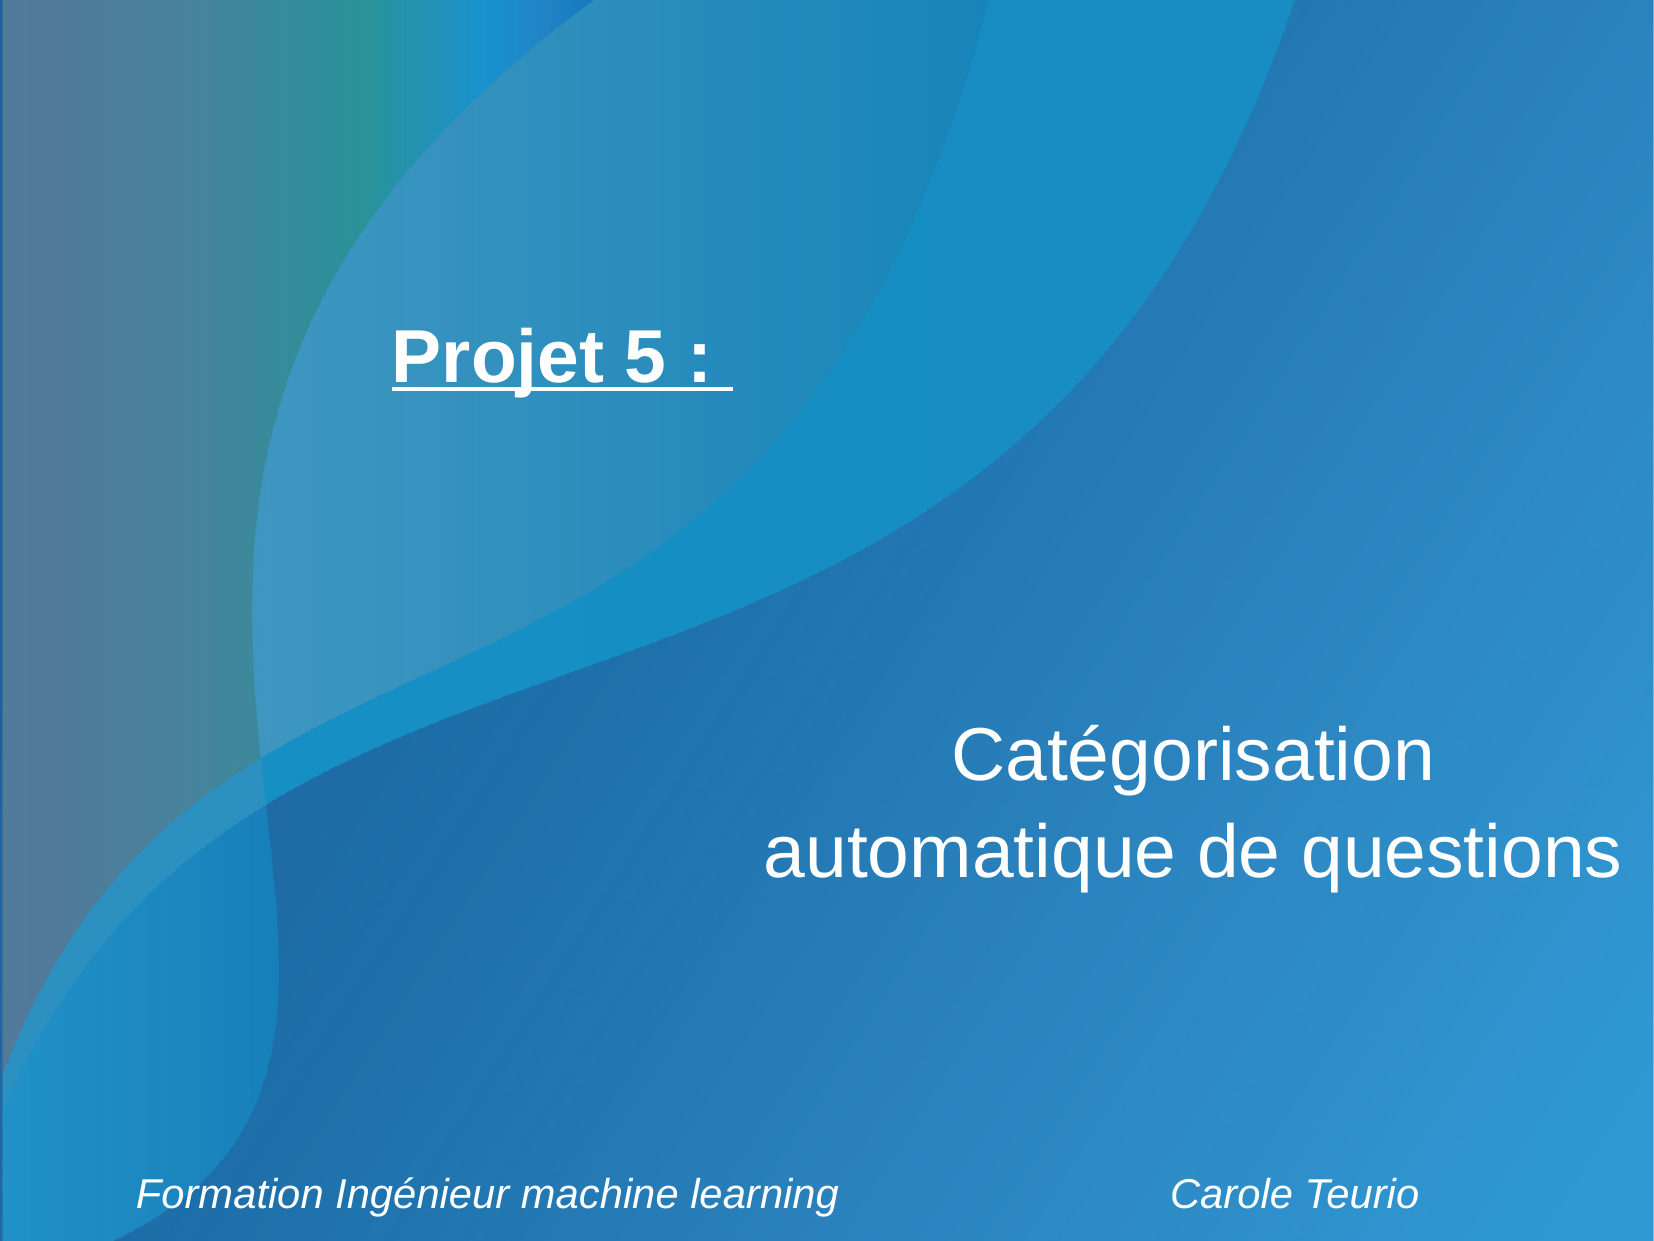

Projet 5 :
# Catégorisation automatique de questions
Formation Ingénieur machine learning
Carole Teurio